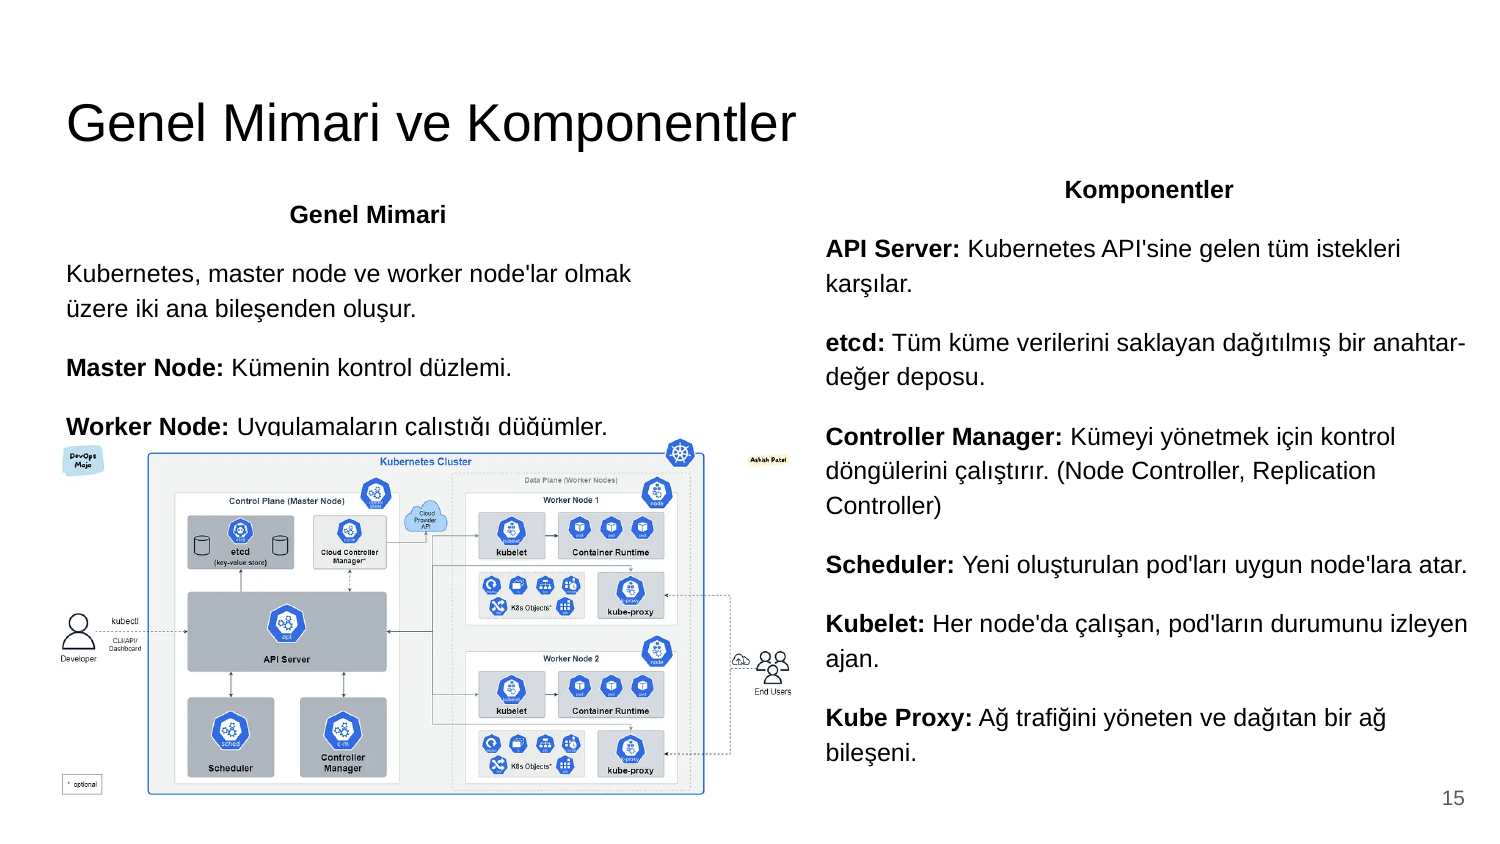

# Genel Mimari ve Komponentler
Komponentler
API Server: Kubernetes API'sine gelen tüm istekleri karşılar.
etcd: Tüm küme verilerini saklayan dağıtılmış bir anahtar-değer deposu.
Controller Manager: Kümeyi yönetmek için kontrol döngülerini çalıştırır. (Node Controller, Replication Controller)
Scheduler: Yeni oluşturulan pod'ları uygun node'lara atar.
Kubelet: Her node'da çalışan, pod'ların durumunu izleyen ajan.
Kube Proxy: Ağ trafiğini yöneten ve dağıtan bir ağ bileşeni.
Genel Mimari
Kubernetes, master node ve worker node'lar olmak üzere iki ana bileşenden oluşur.
Master Node: Kümenin kontrol düzlemi.
Worker Node: Uygulamaların çalıştığı düğümler.